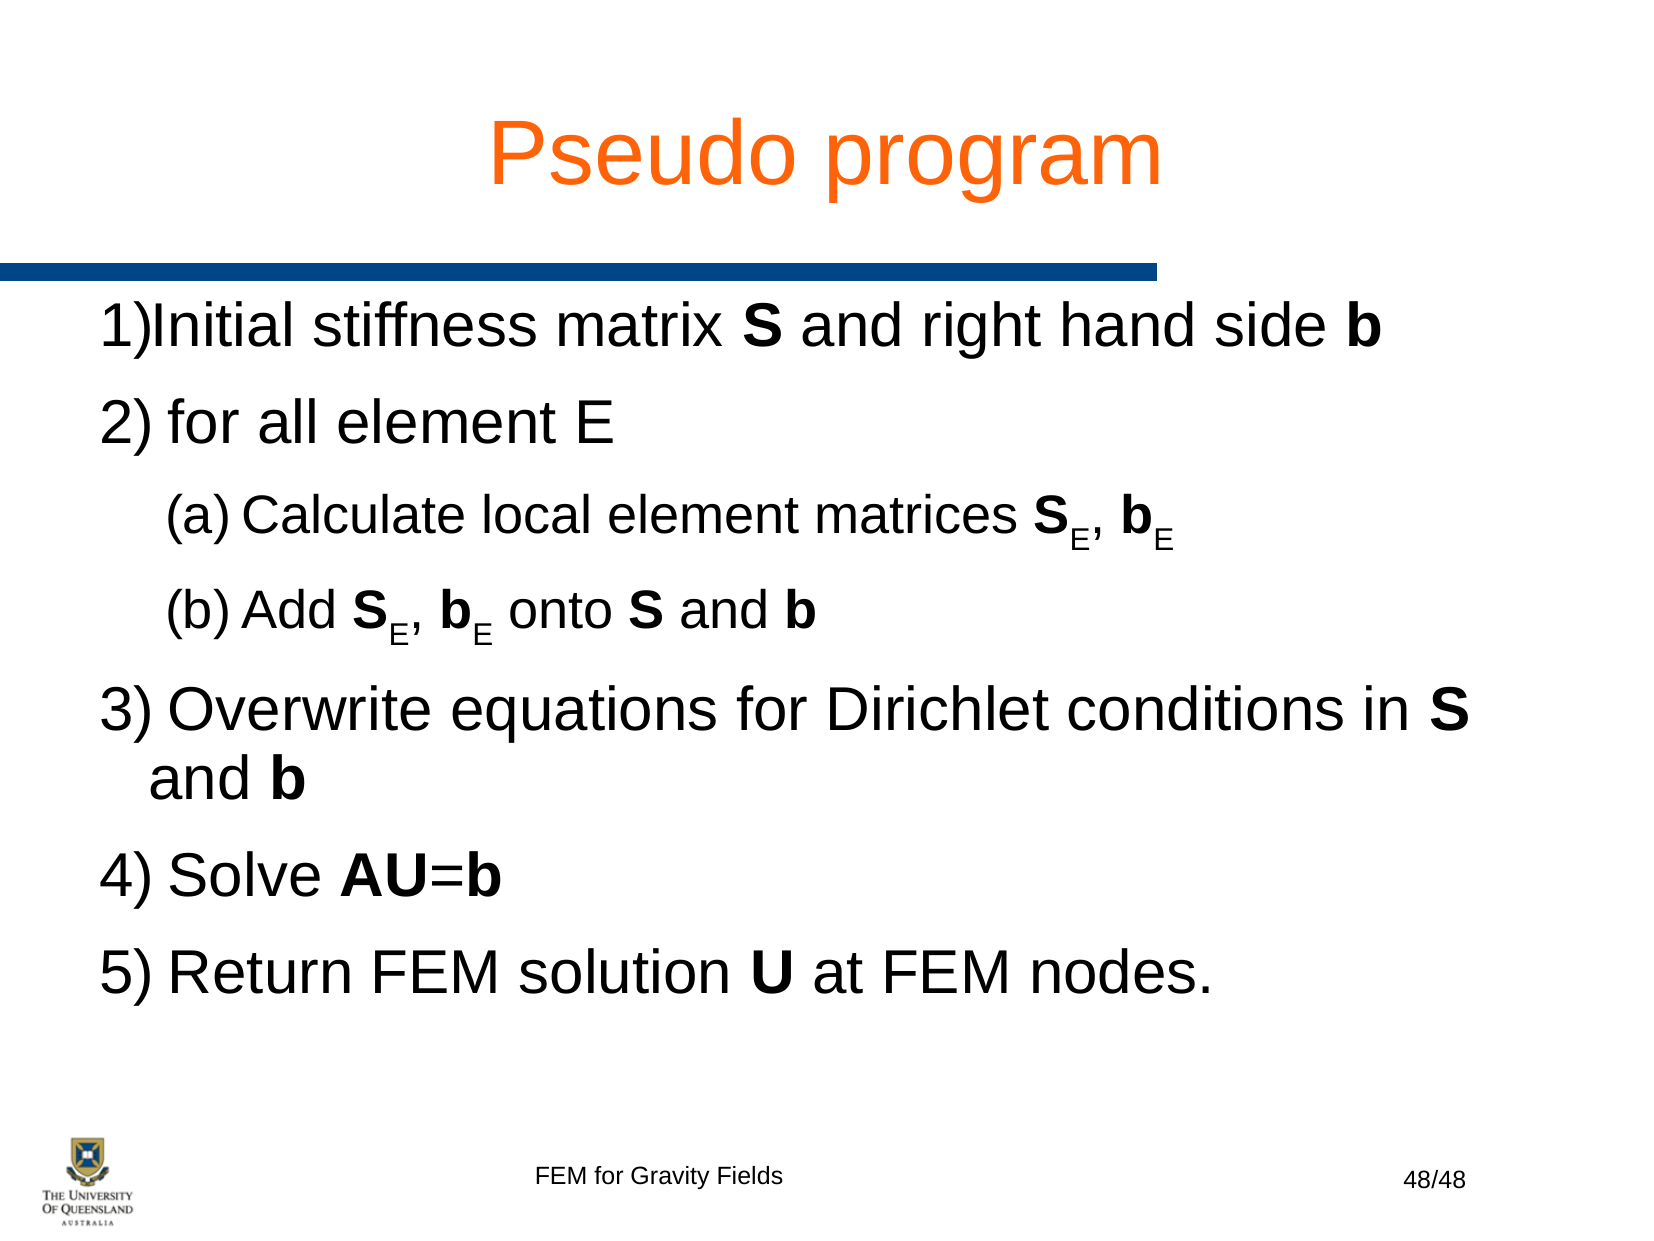

# Pseudo program
Initial stiffness matrix S and right hand side b
 for all element E
 Calculate local element matrices SE, bE
 Add SE, bE onto S and b
 Overwrite equations for Dirichlet conditions in S and b
 Solve AU=b
 Return FEM solution U at FEM nodes.